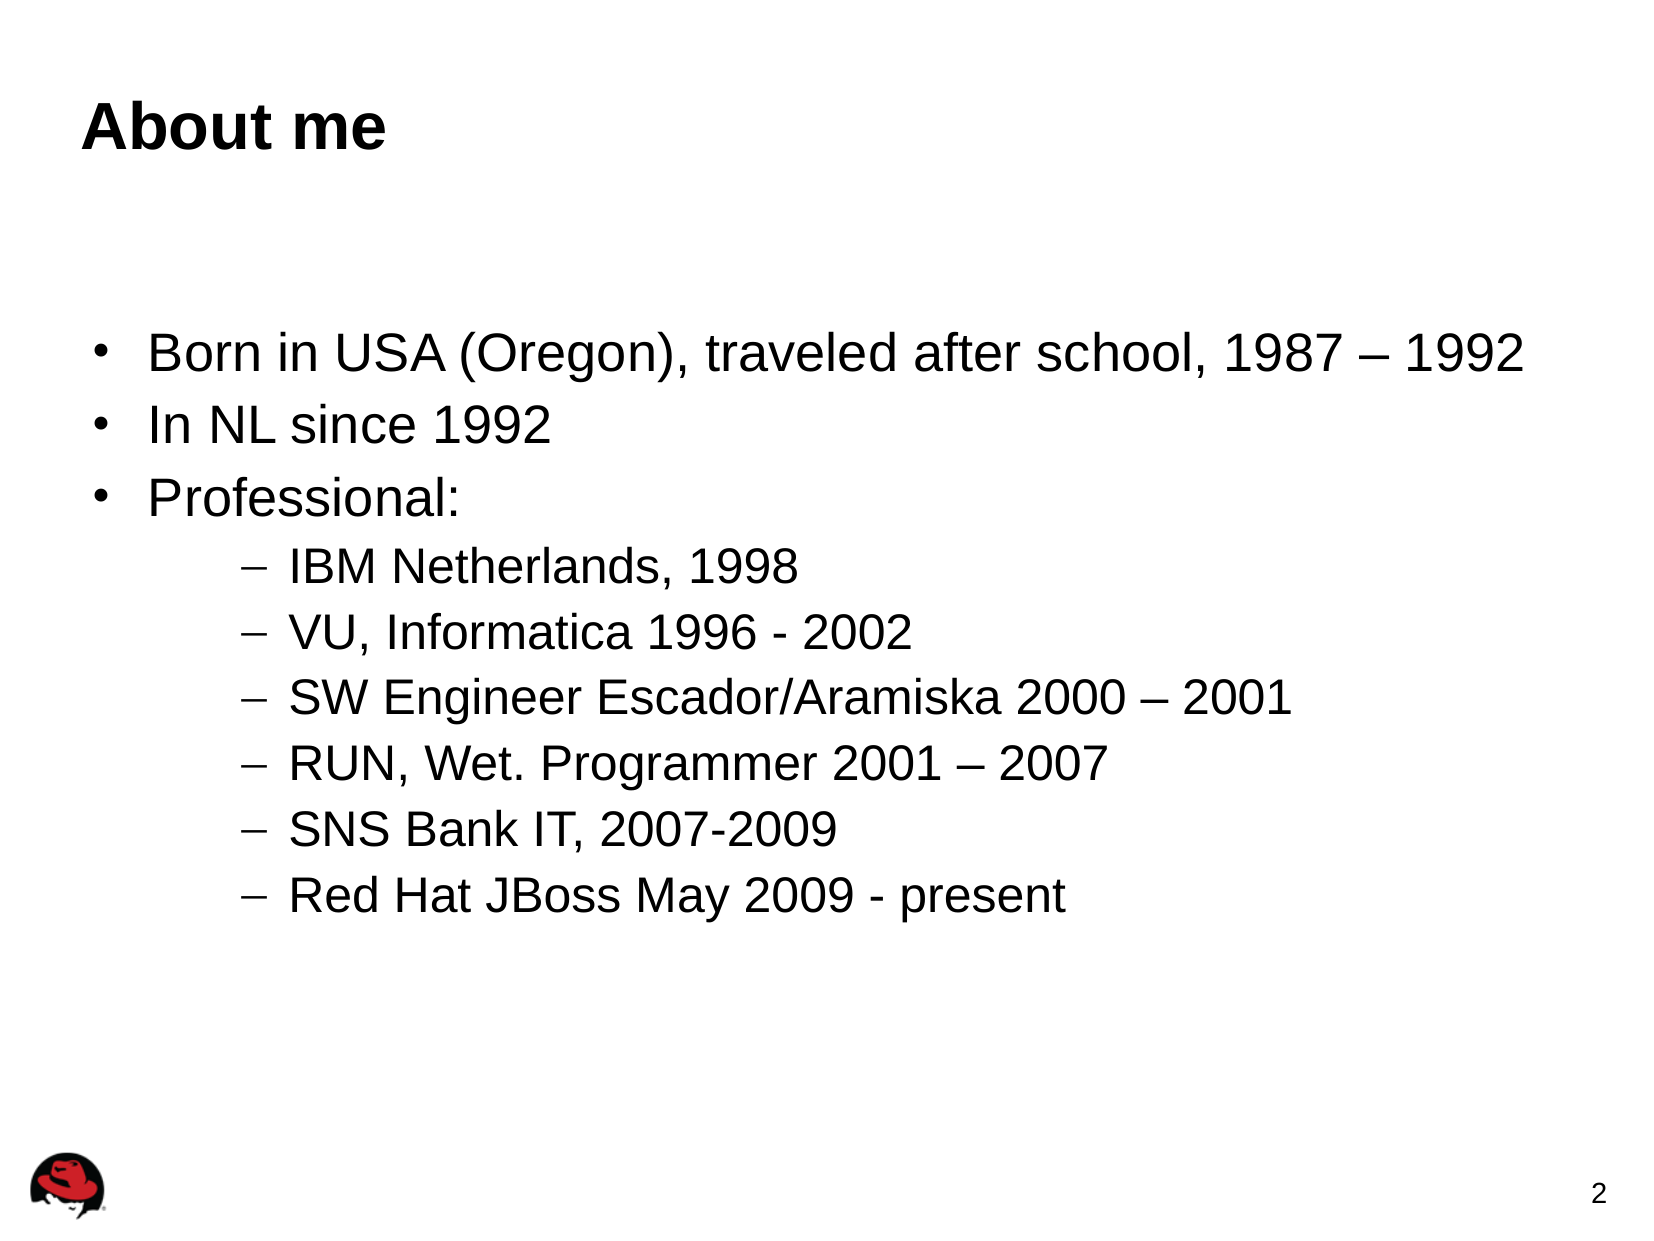

# About me
Born in USA (Oregon), traveled after school, 1987 – 1992
In NL since 1992
Professional:
IBM Netherlands, 1998
VU, Informatica 1996 - 2002
SW Engineer Escador/Aramiska 2000 – 2001
RUN, Wet. Programmer 2001 – 2007
SNS Bank IT, 2007-2009
Red Hat JBoss May 2009 - present